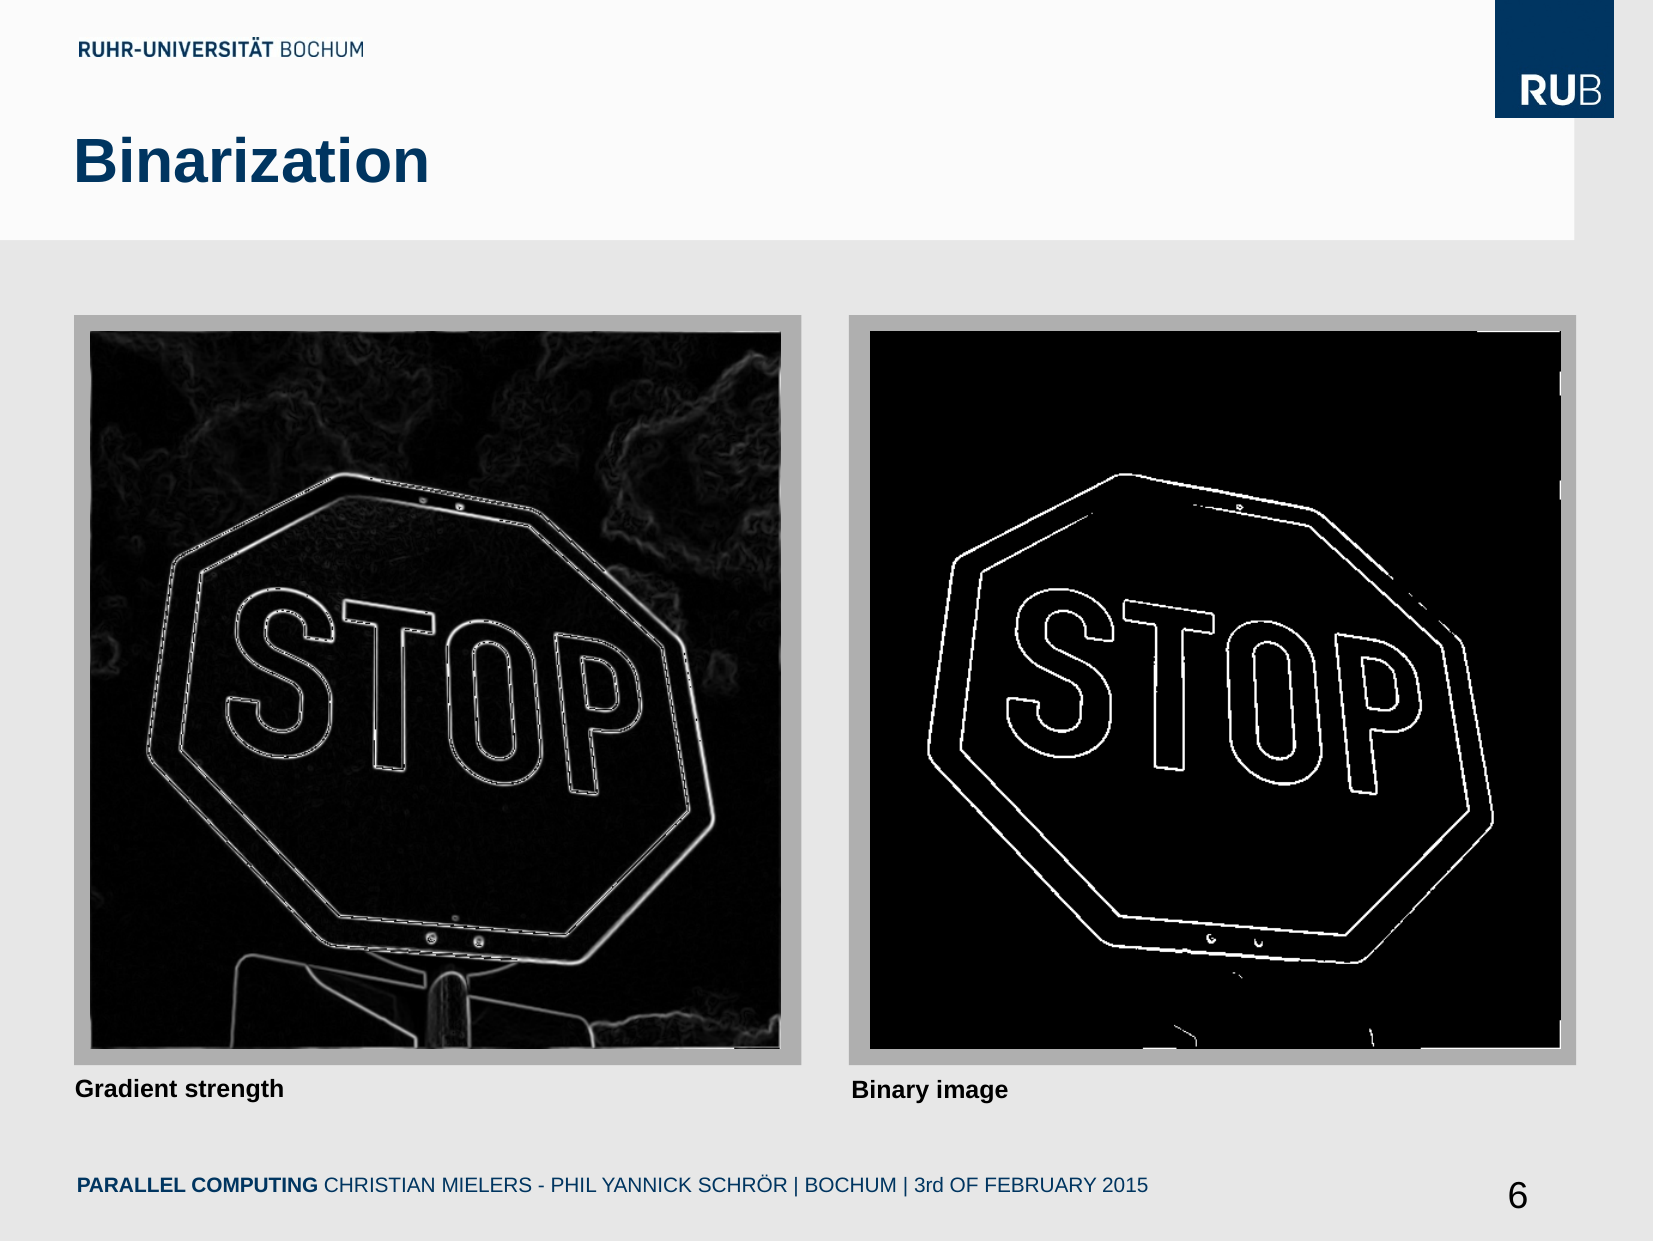

Binarization
Gradient strength
Binary image
PARALLEL COMPUTING CHRISTIAN MIELERS - PHIL YANNICK SCHRÖR | BOCHUM | 3rd OF FEBRUARY 2015